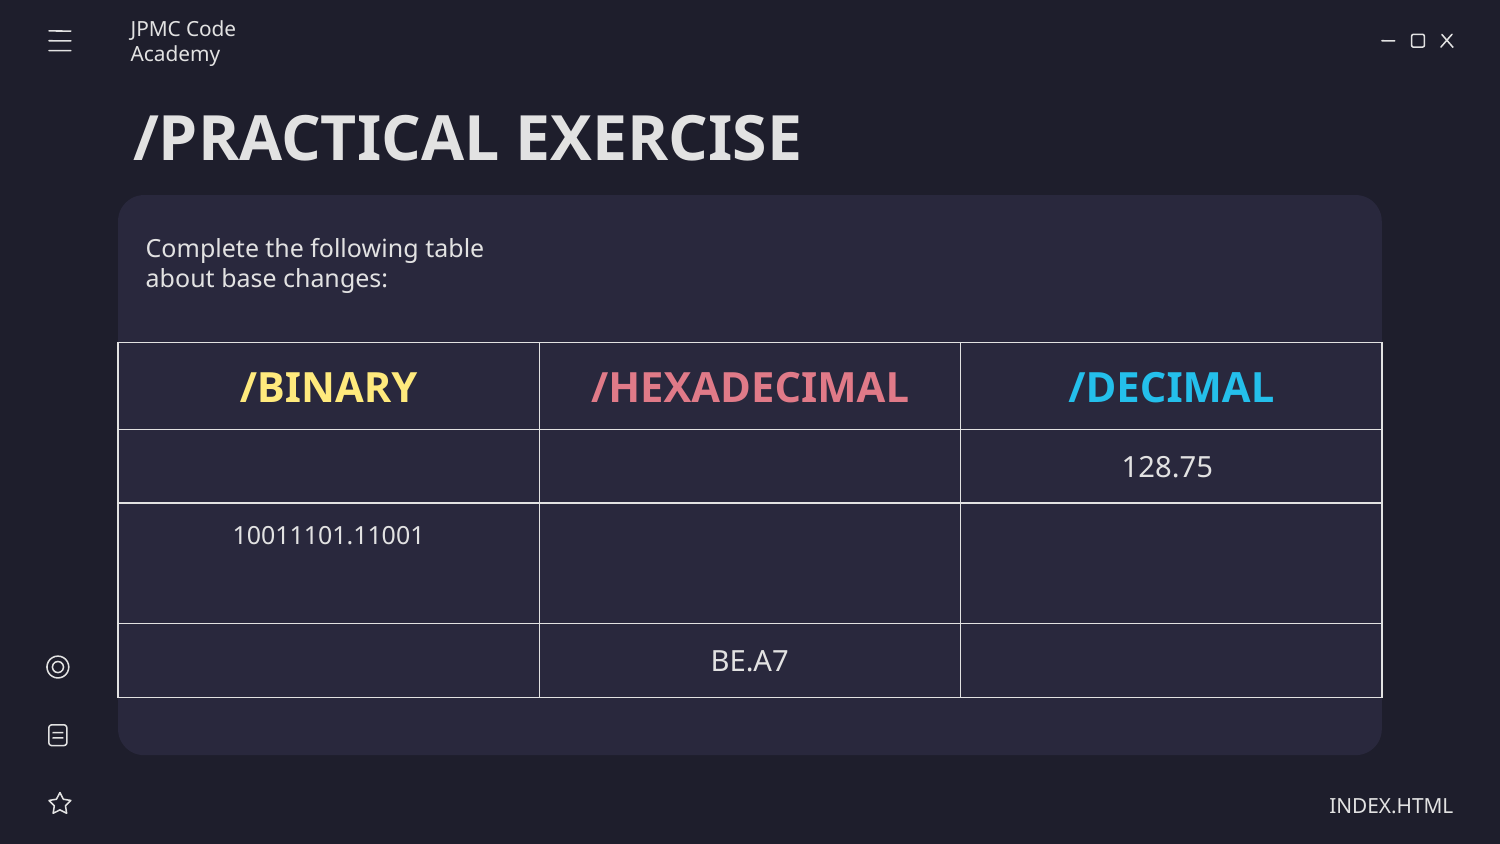

# JPMC Code Academy
/PRACTICAL EXERCISE
Complete the following table about base changes:
| /BINARY | /HEXADECIMAL | /DECIMAL |
| --- | --- | --- |
| | | 128.75 |
| 10011101.11001 | | |
| | BE.A7 | |
INDEX.HTML